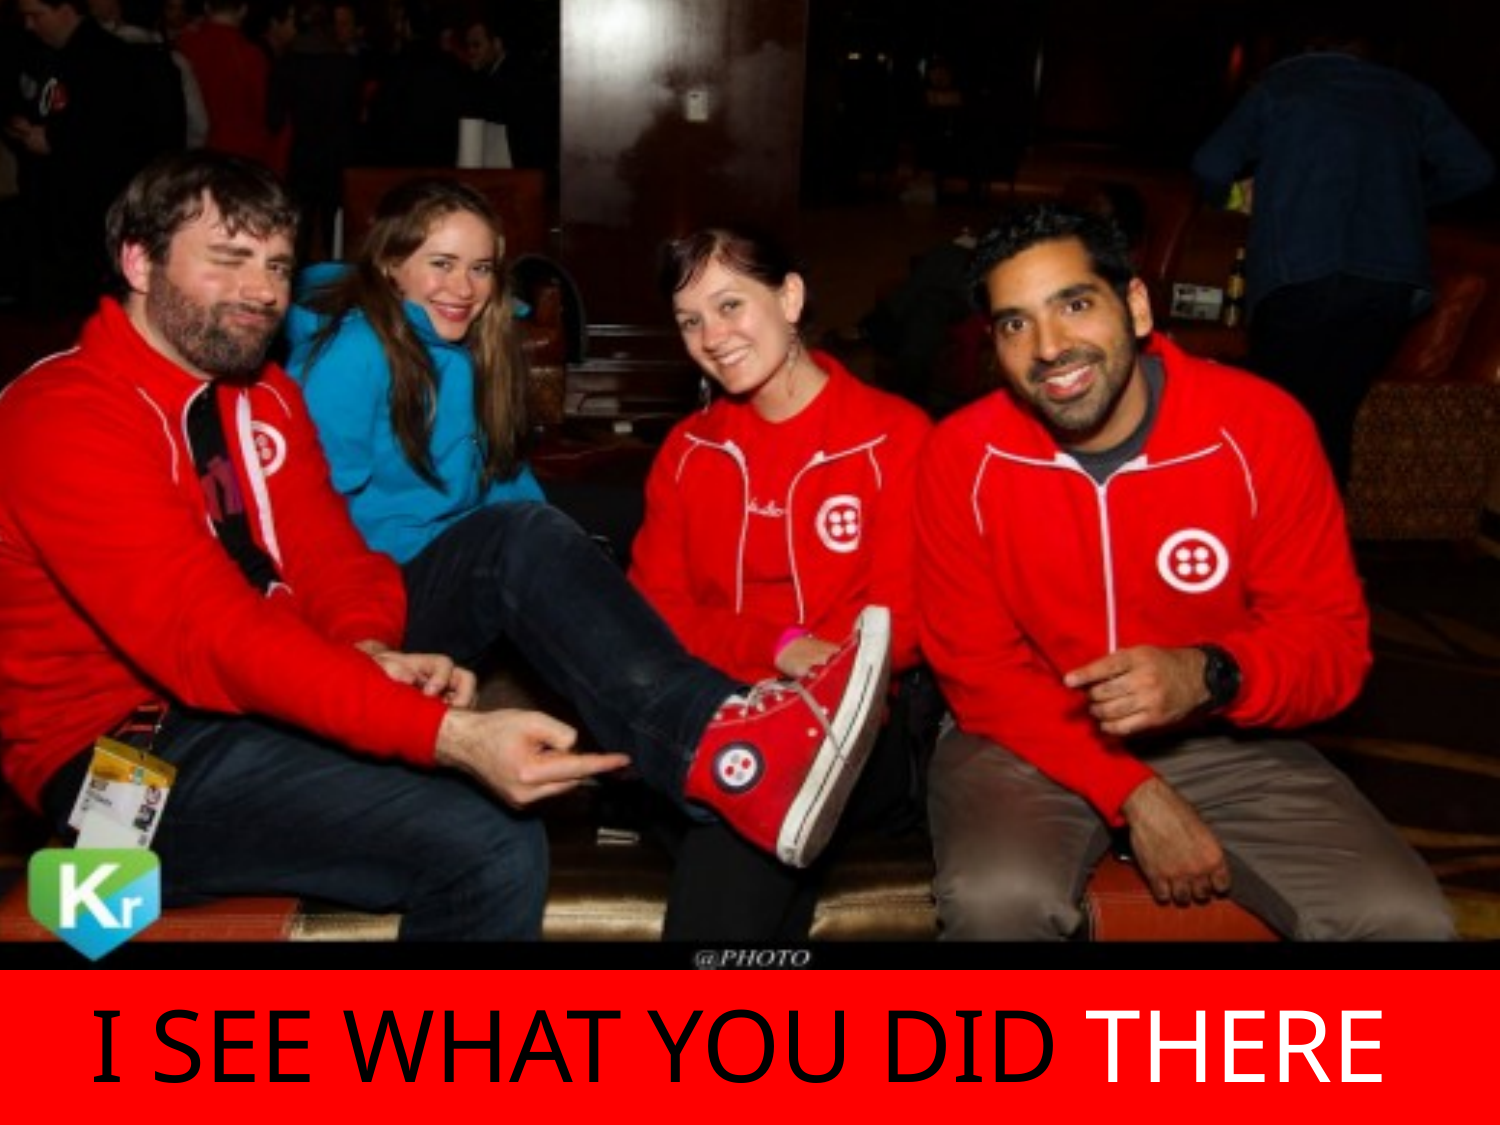

# I SEE WHAT YOU DID THERE